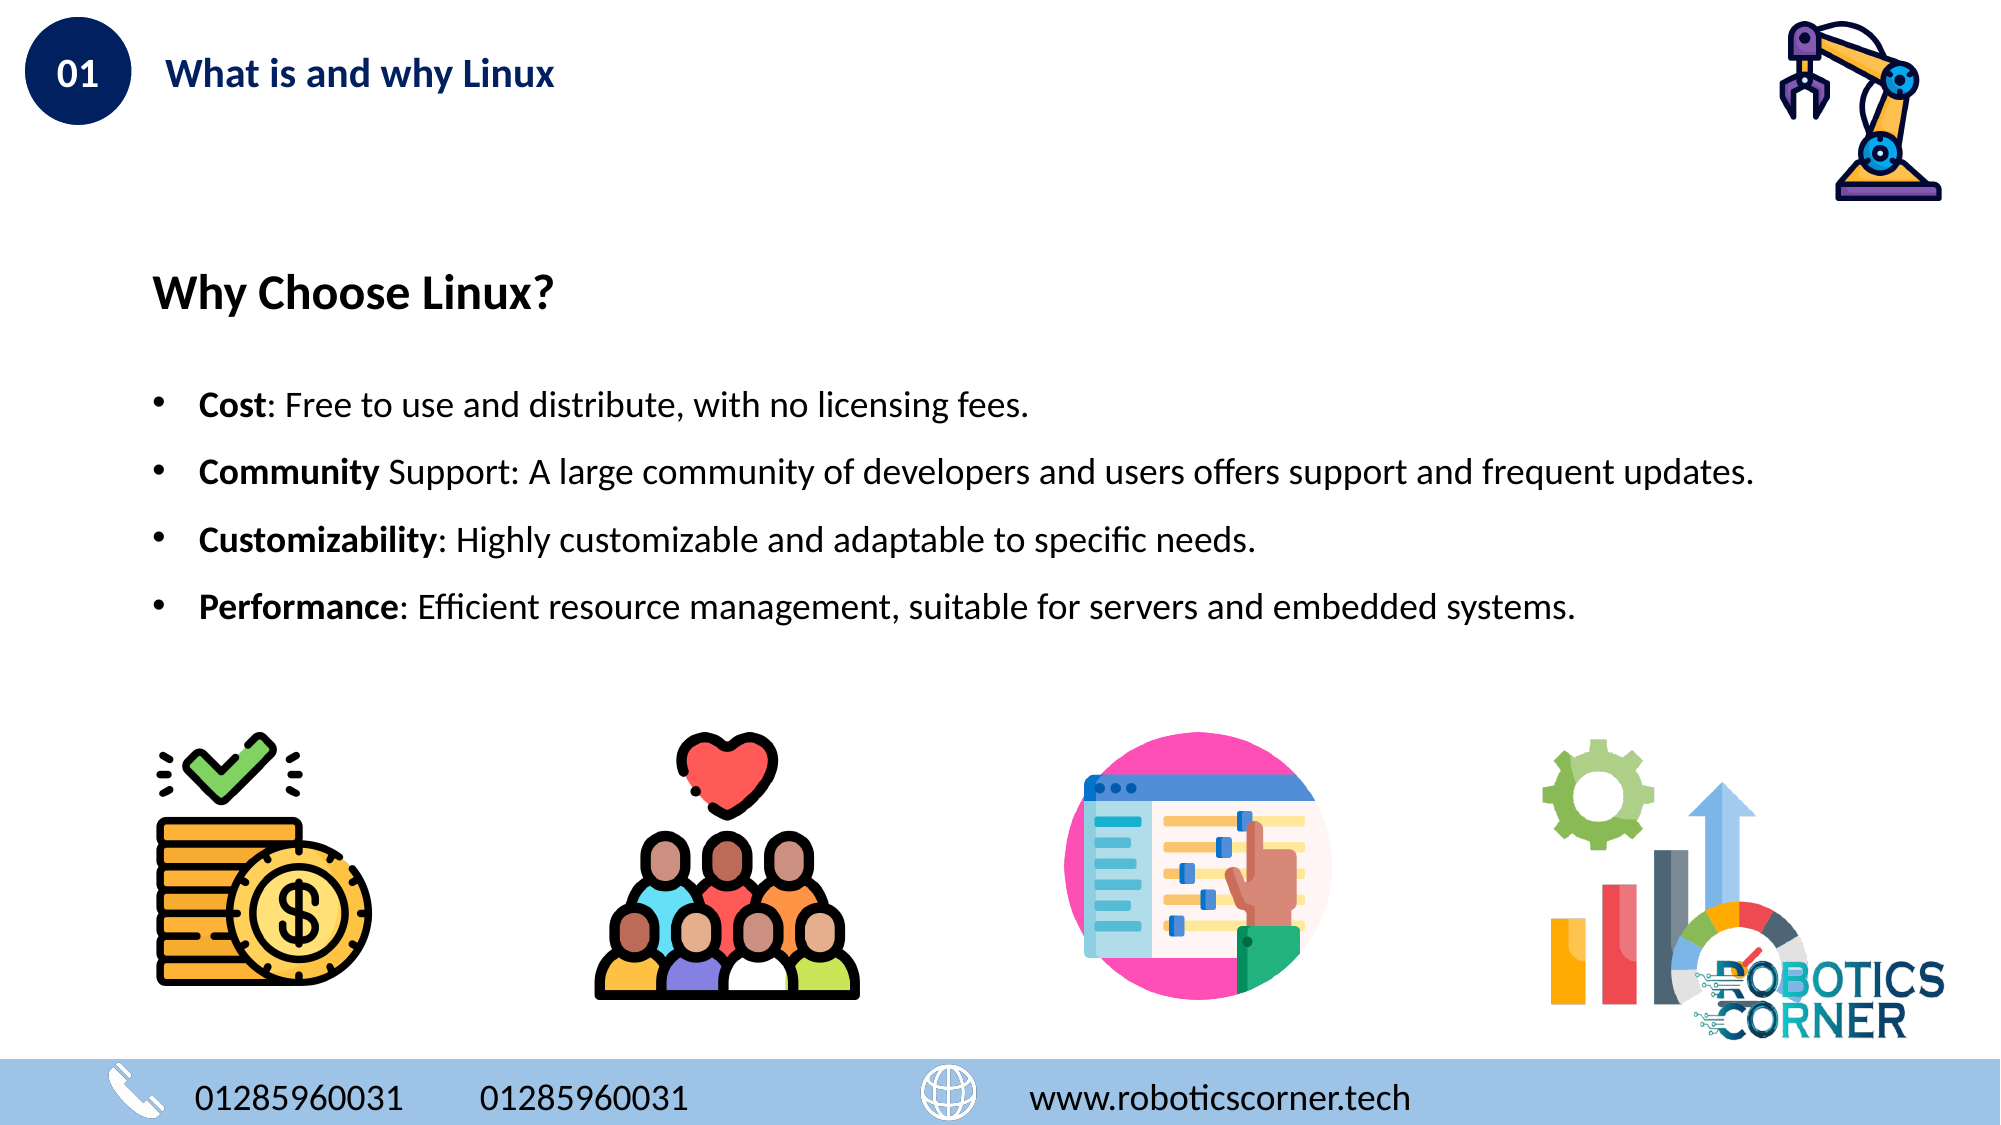

01
What is and why Linux
Why Choose Linux?
Cost: Free to use and distribute, with no licensing fees.
Community Support: A large community of developers and users offers support and frequent updates.
Customizability: Highly customizable and adaptable to specific needs.
Performance: Efficient resource management, suitable for servers and embedded systems.
01285960031
01285960031
www.roboticscorner.tech